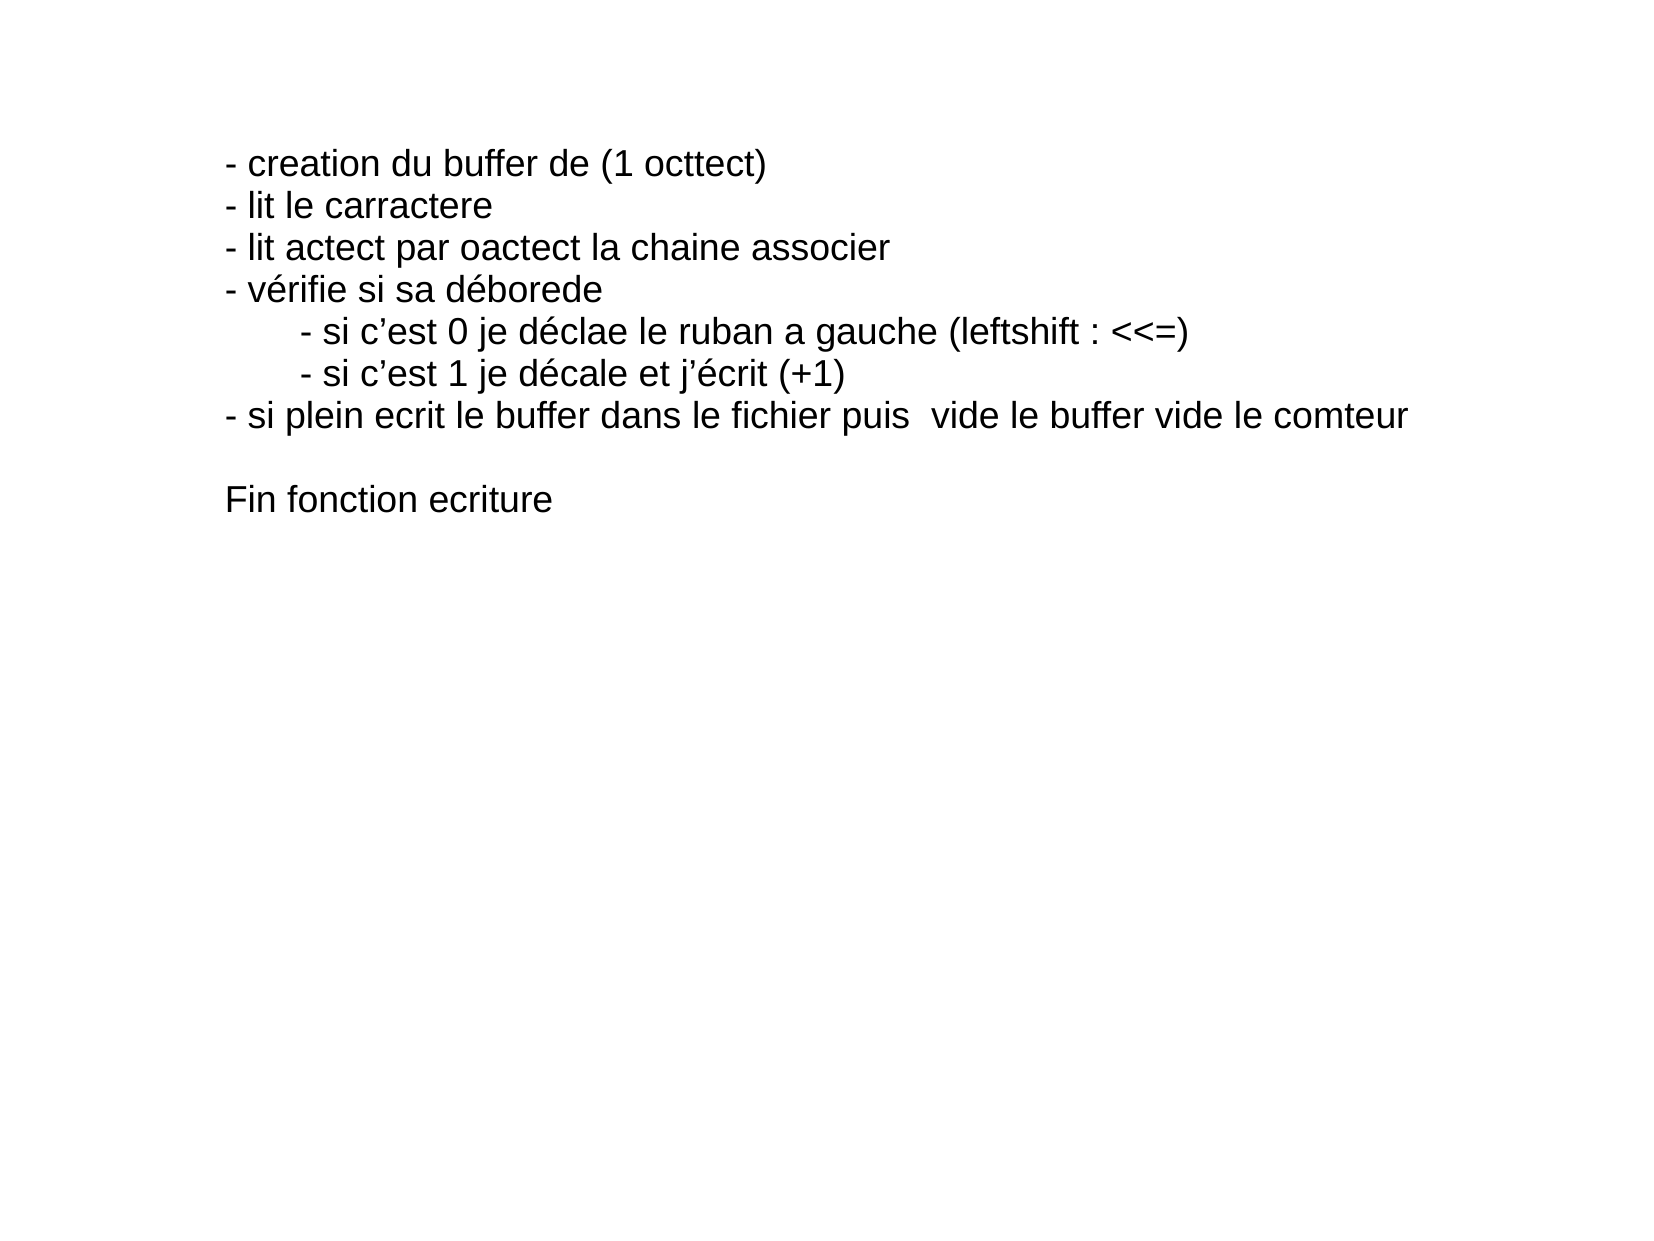

- creation du buffer de (1 octtect)
- lit le carractere
- lit actect par oactect la chaine associer
- vérifie si sa déborede
	- si c’est 0 je déclae le ruban a gauche (leftshift : <<=)
	- si c’est 1 je décale et j’écrit (+1)
- si plein ecrit le buffer dans le fichier puis vide le buffer vide le comteur
Fin fonction ecriture